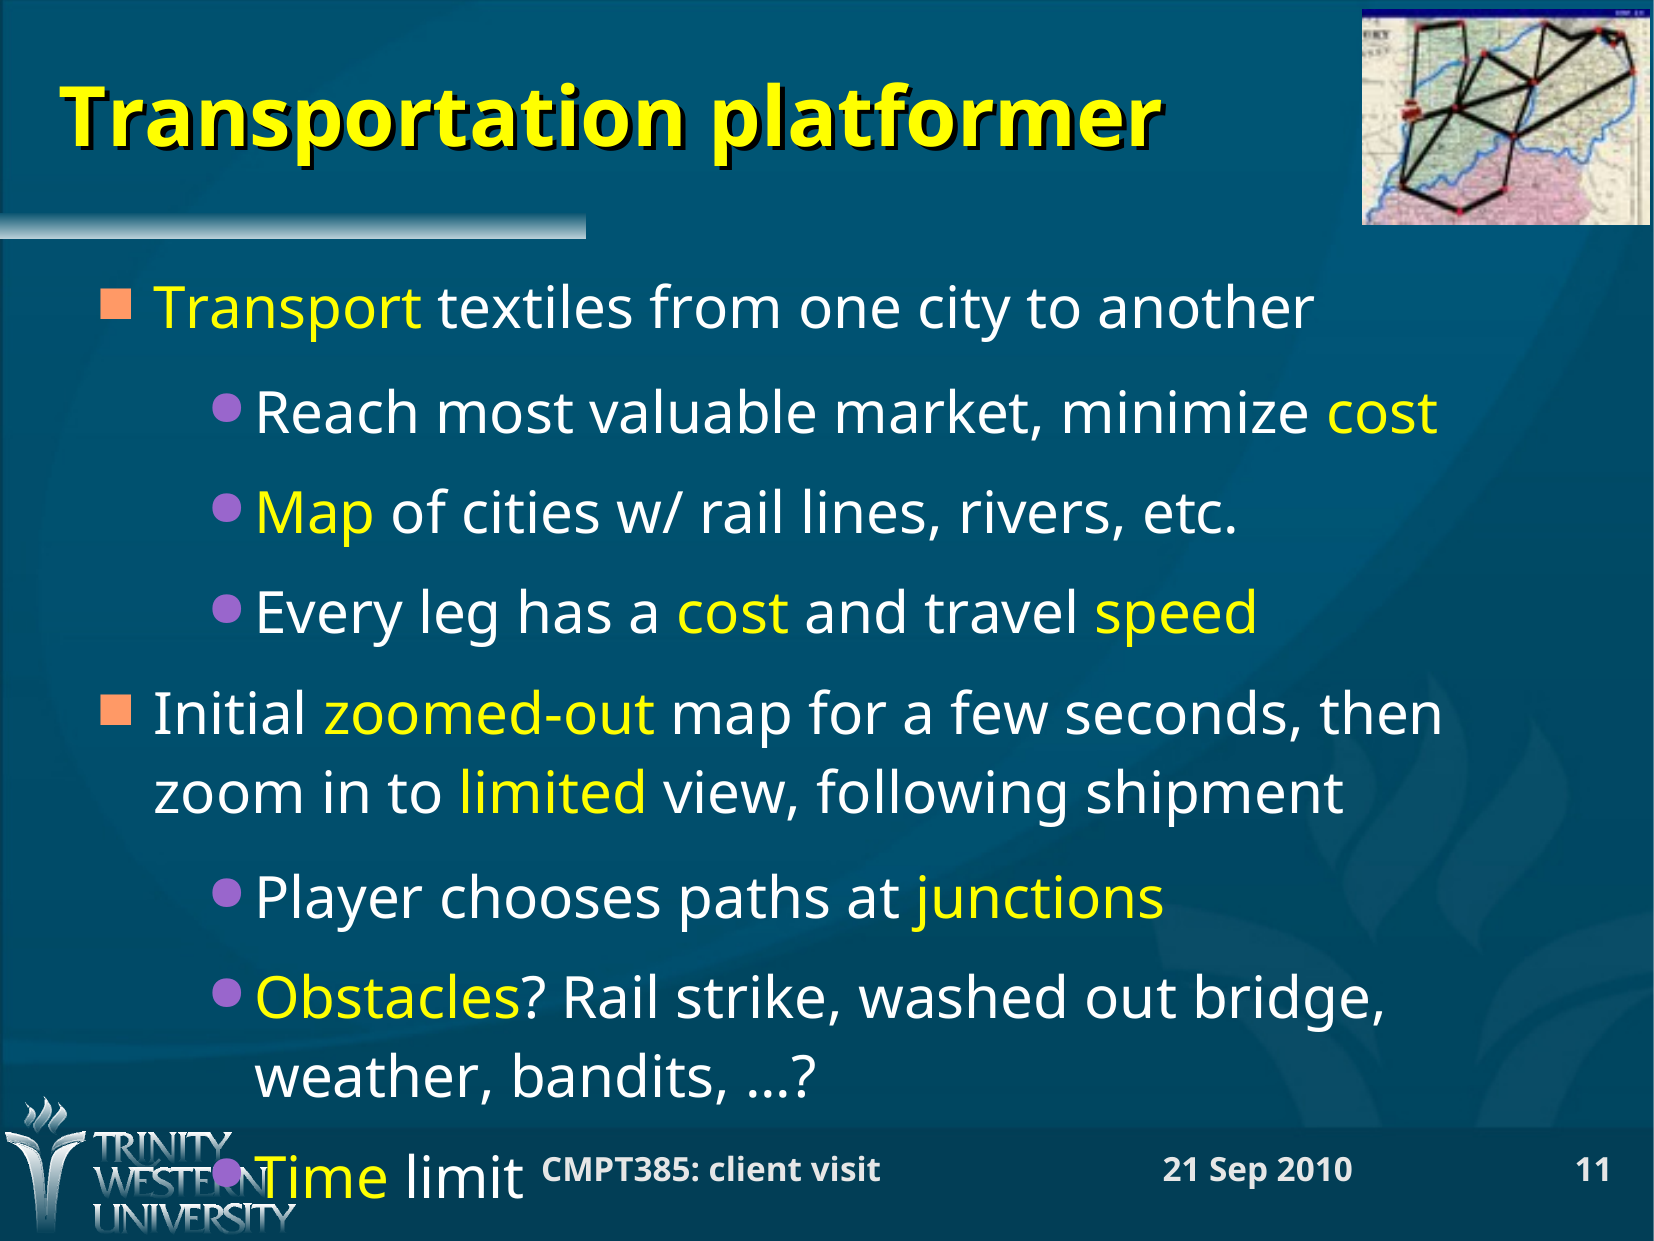

# Transportation platformer
Transport textiles from one city to another
Reach most valuable market, minimize cost
Map of cities w/ rail lines, rivers, etc.
Every leg has a cost and travel speed
Initial zoomed-out map for a few seconds, then zoom in to limited view, following shipment
Player chooses paths at junctions
Obstacles? Rail strike, washed out bridge, weather, bandits, ...?
Time limit
CMPT385: client visit
21 Sep 2010
11